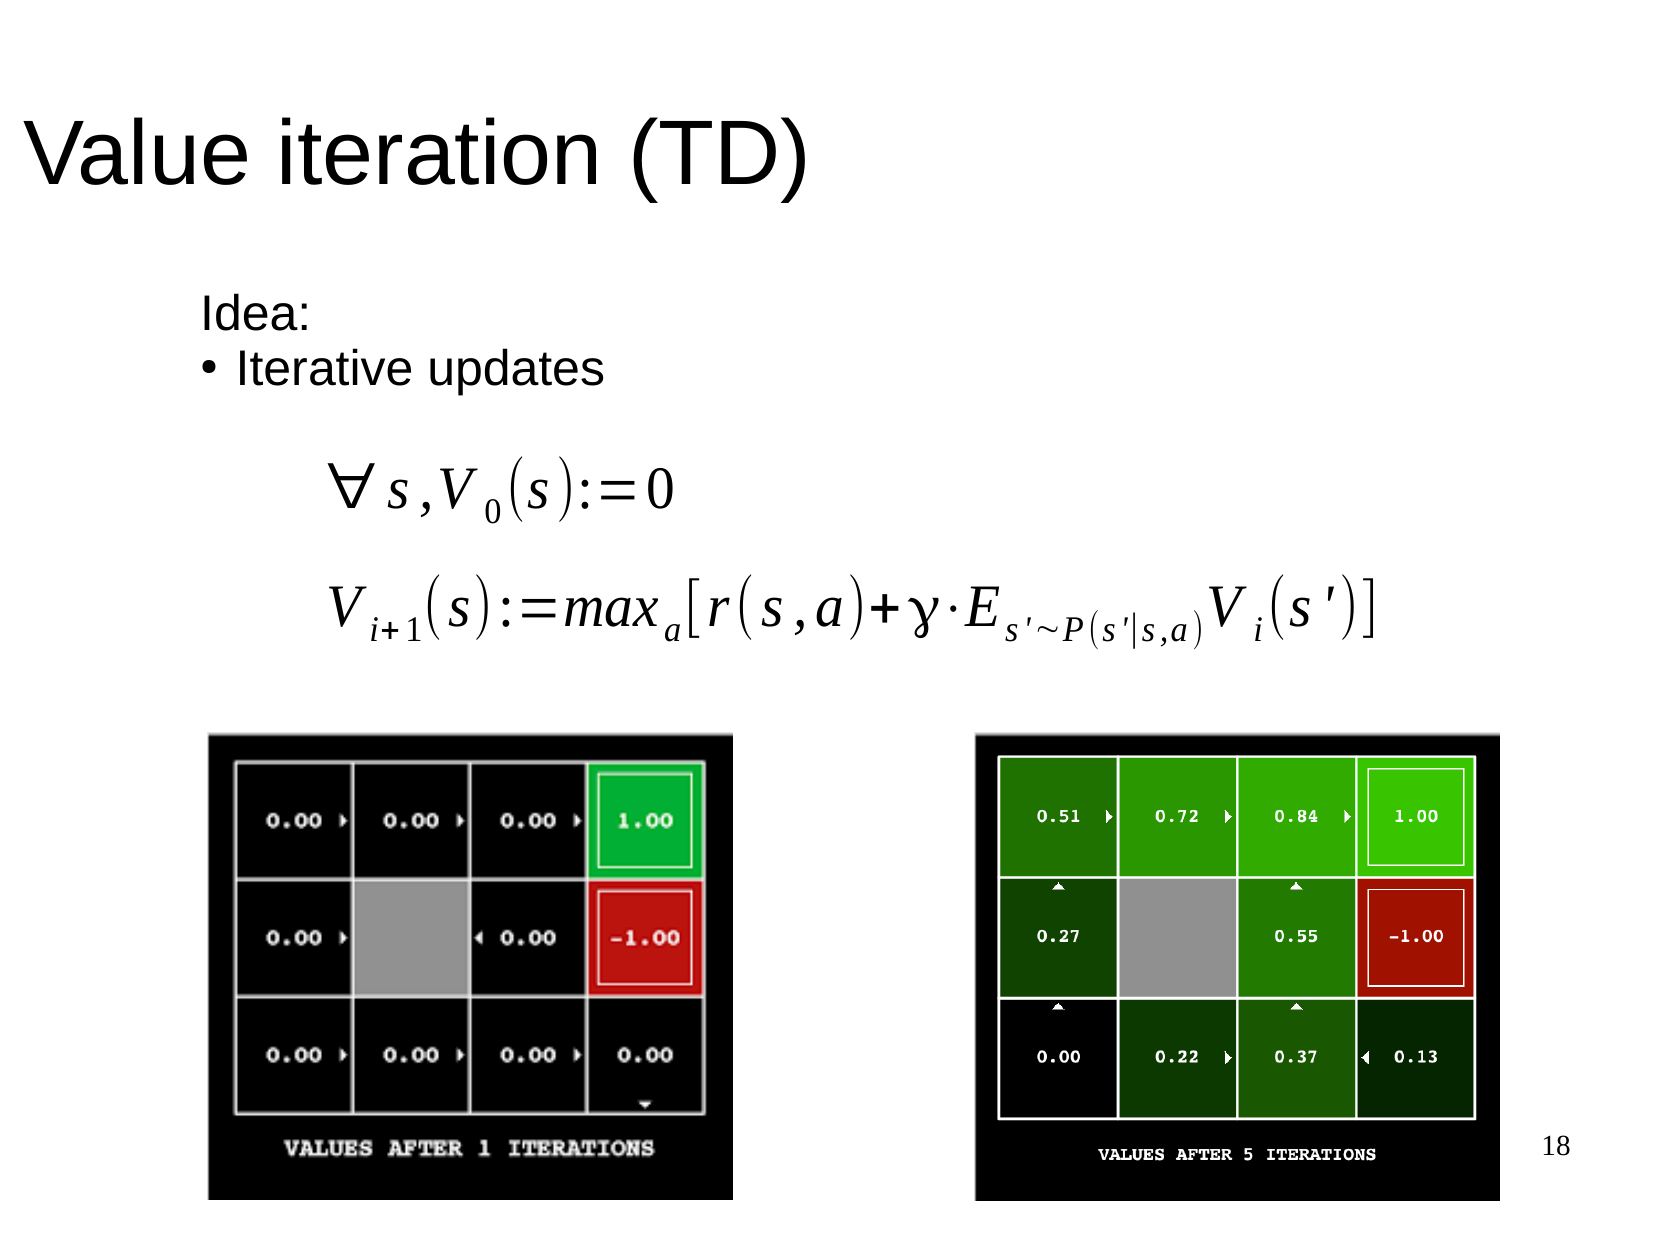

# Value iteration (TD)
Idea:
Iterative updates
18